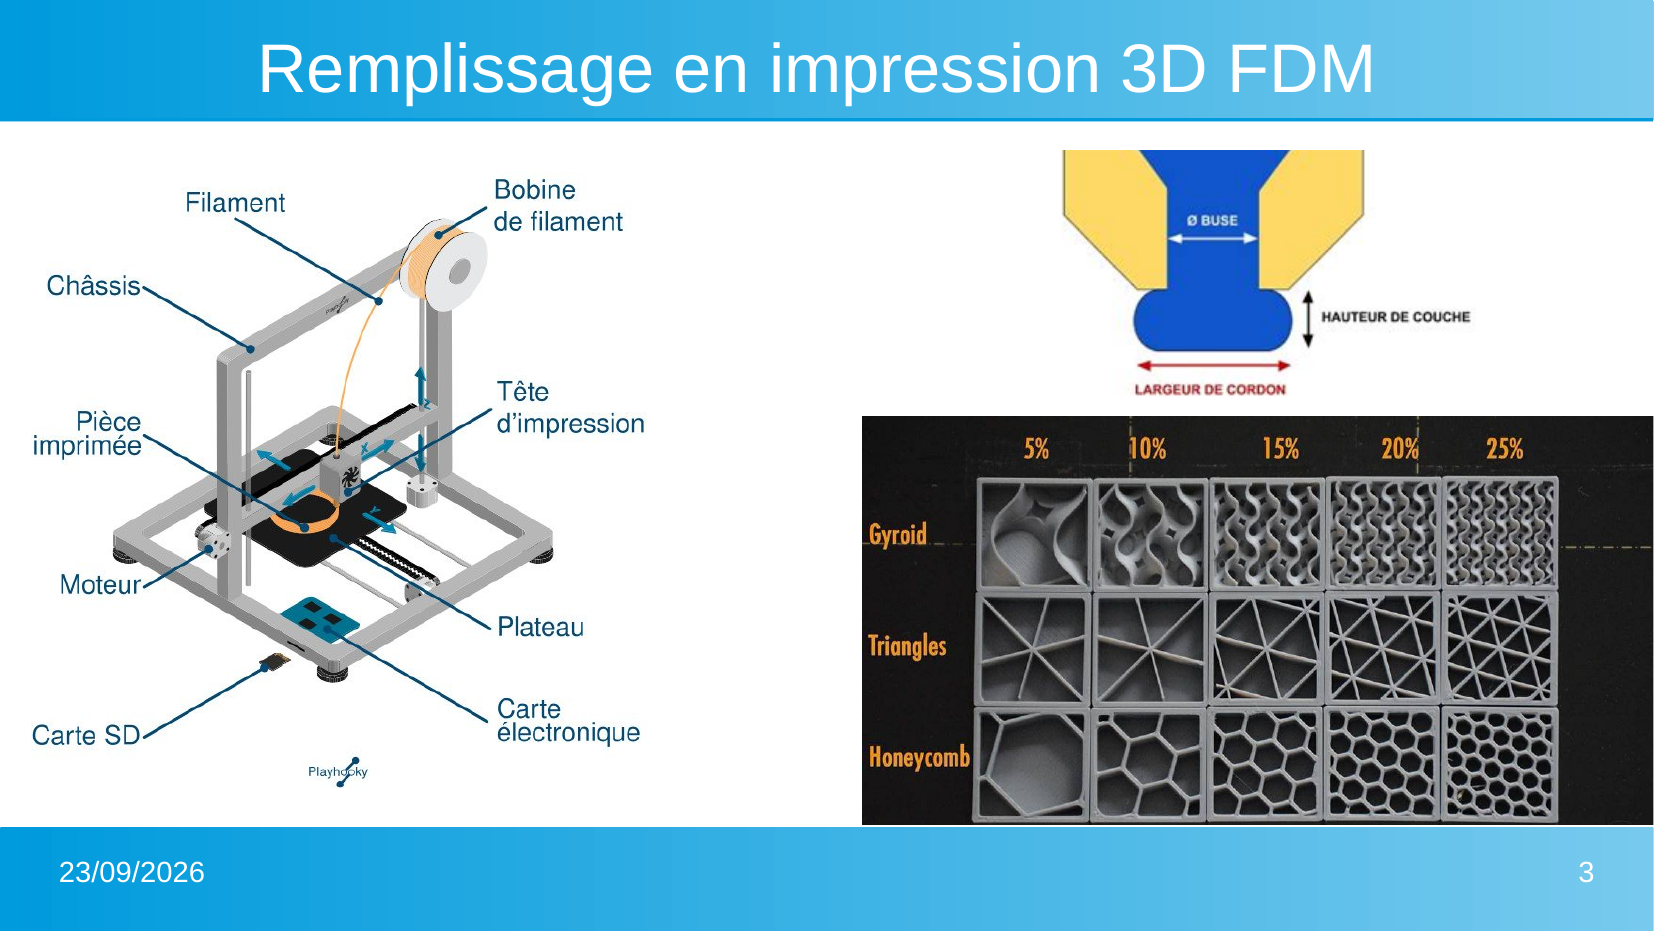

# Remplissage en impression 3D FDM
3